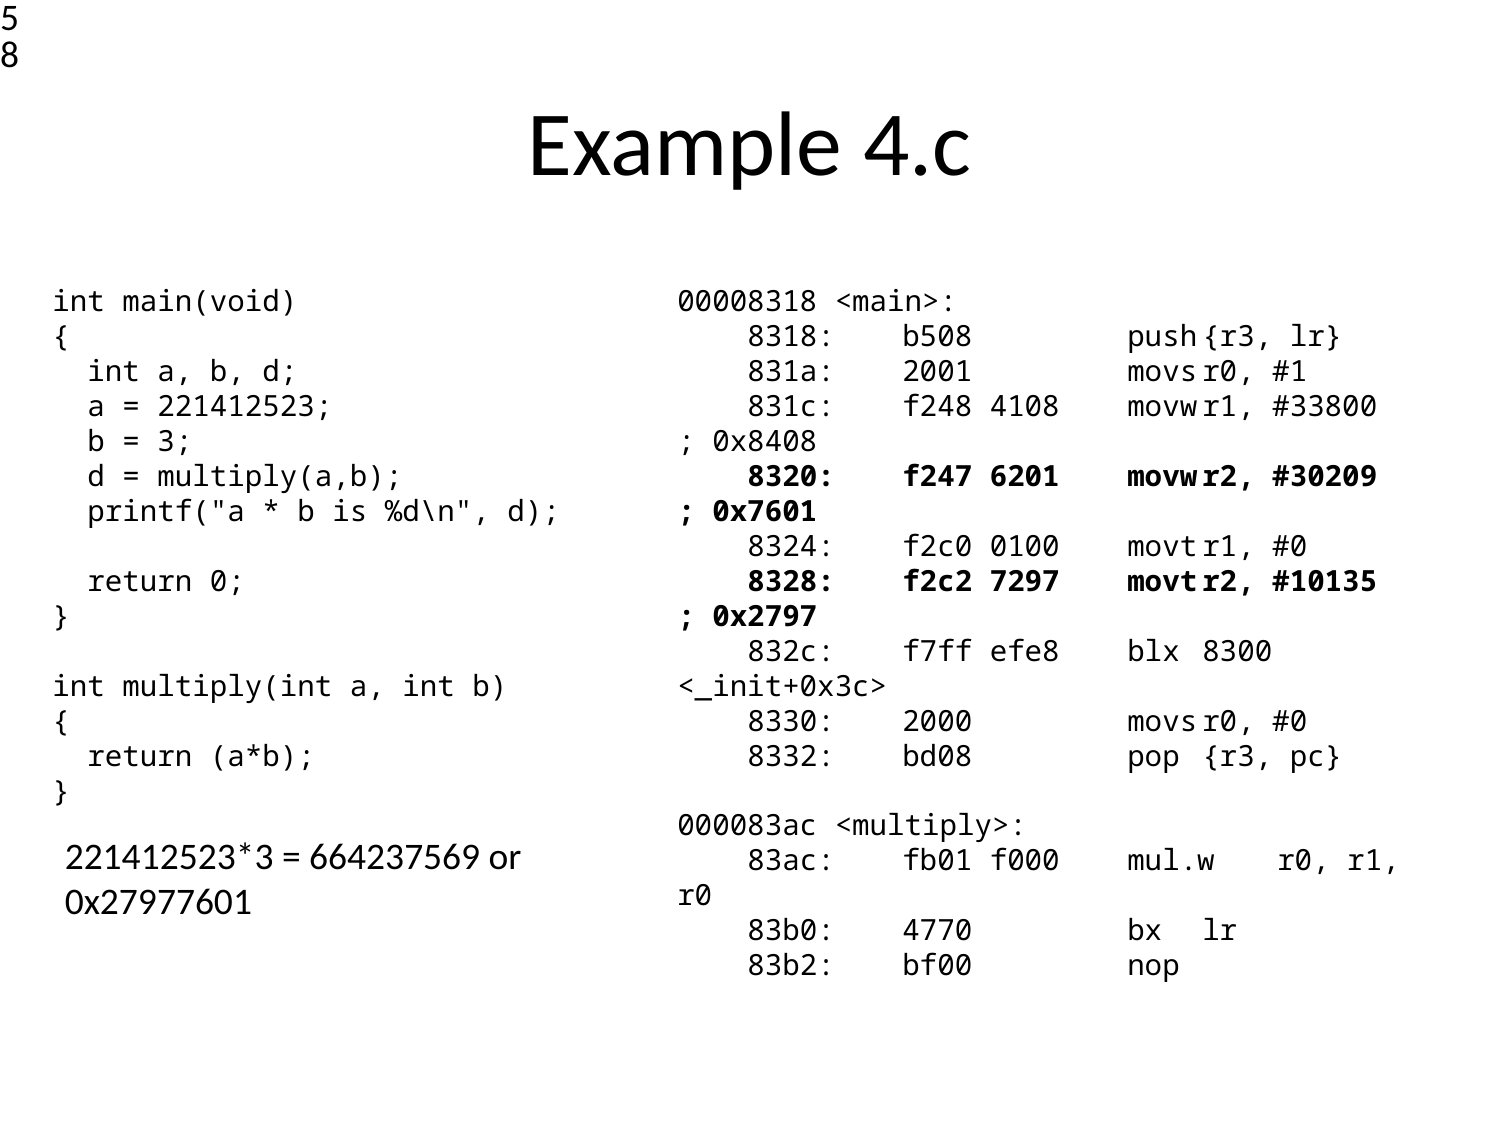

# Example 4.c
int main(void)
{
 int a, b, d;
 a = 221412523;
 b = 3;
 d = multiply(a,b);
 printf("a * b is %d\n", d);
 return 0;
}
int multiply(int a, int b)
{
 return (a*b);
}
00008318 <main>:
 8318:	b508 	push	{r3, lr}
 831a:	2001 	movs	r0, #1
 831c:	f248 4108 	movw	r1, #33800	; 0x8408
 8320:	f247 6201 	movw	r2, #30209	; 0x7601
 8324:	f2c0 0100 	movt	r1, #0
 8328:	f2c2 7297 	movt	r2, #10135	; 0x2797
 832c:	f7ff efe8 	blx	8300 <_init+0x3c>
 8330:	2000 	movs	r0, #0
 8332:	bd08 	pop	{r3, pc}
000083ac <multiply>:
 83ac:	fb01 f000 	mul.w	r0, r1, r0
 83b0:	4770 	bx	lr
 83b2:	bf00 	nop
221412523*3 = 664237569 or 0x27977601